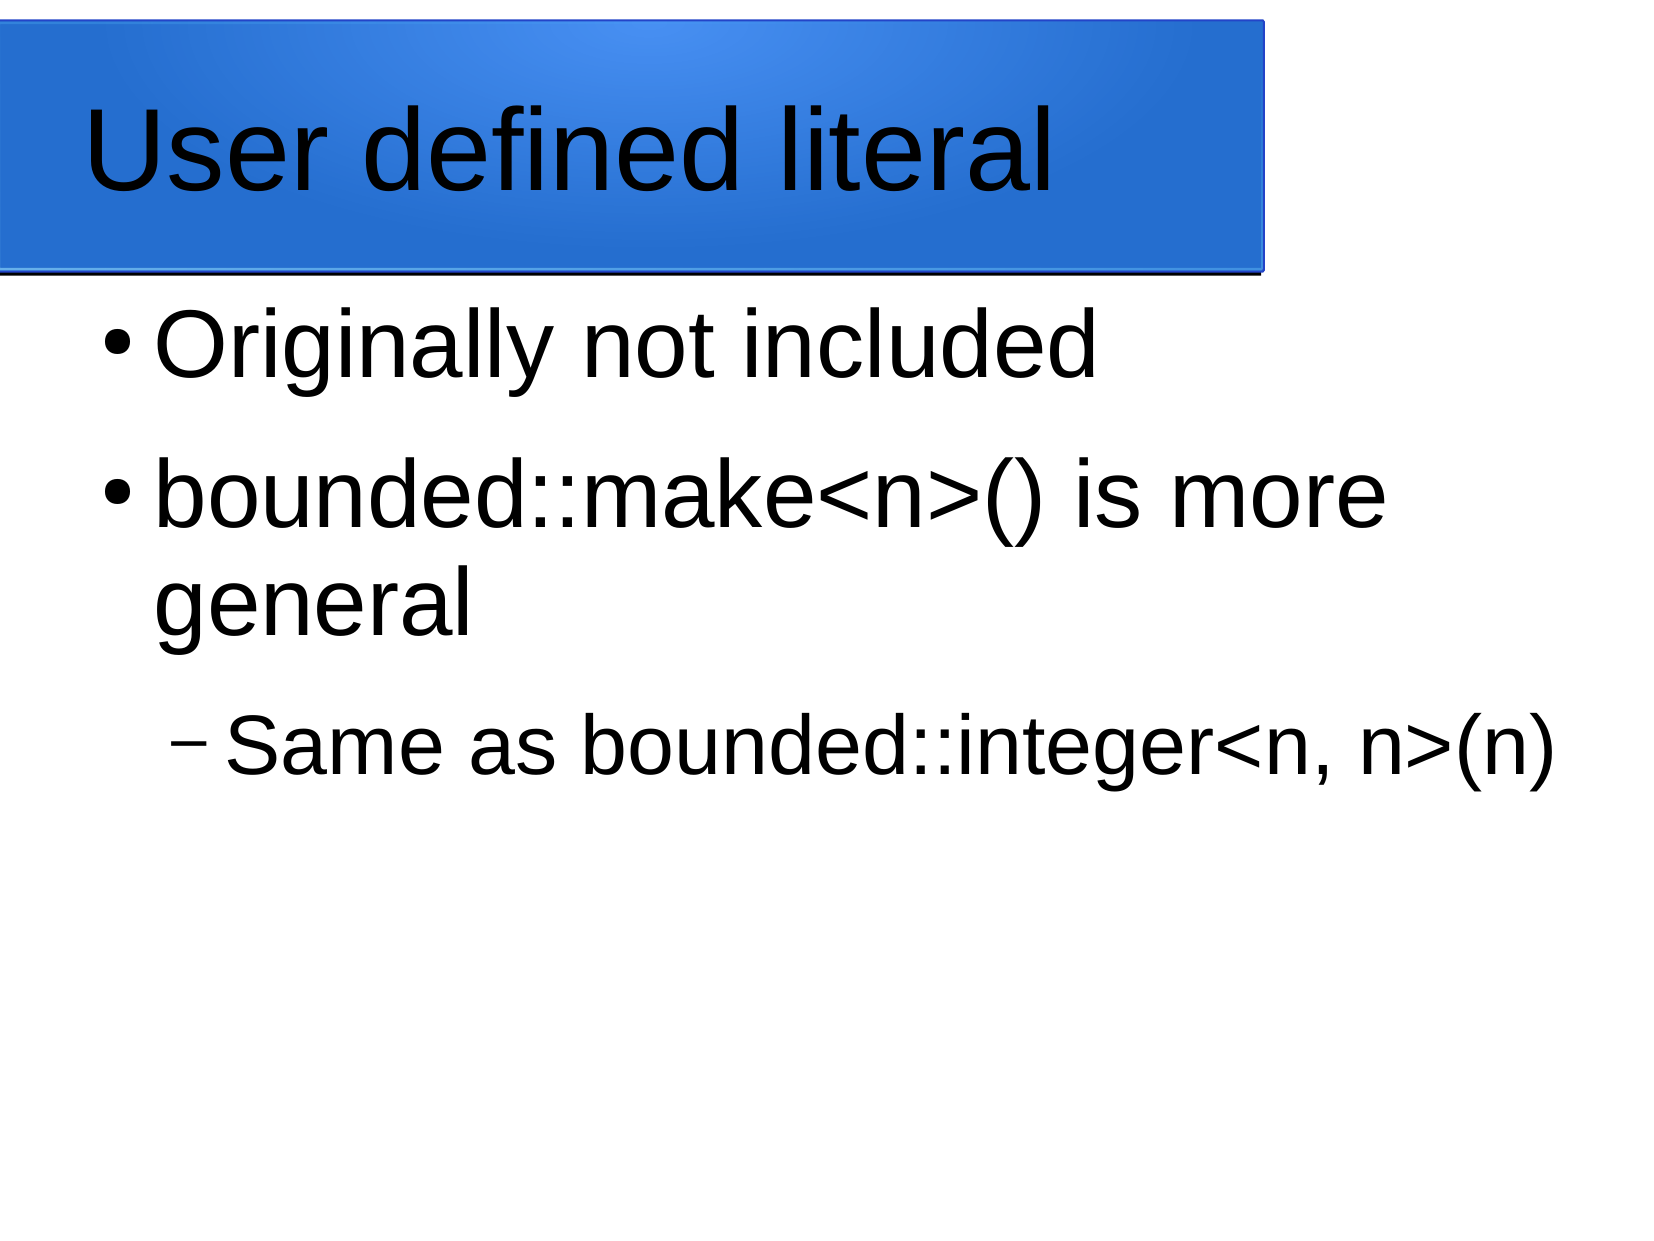

# User defined literal
Originally not included
bounded::make<n>() is more general
Same as bounded::integer<n, n>(n)